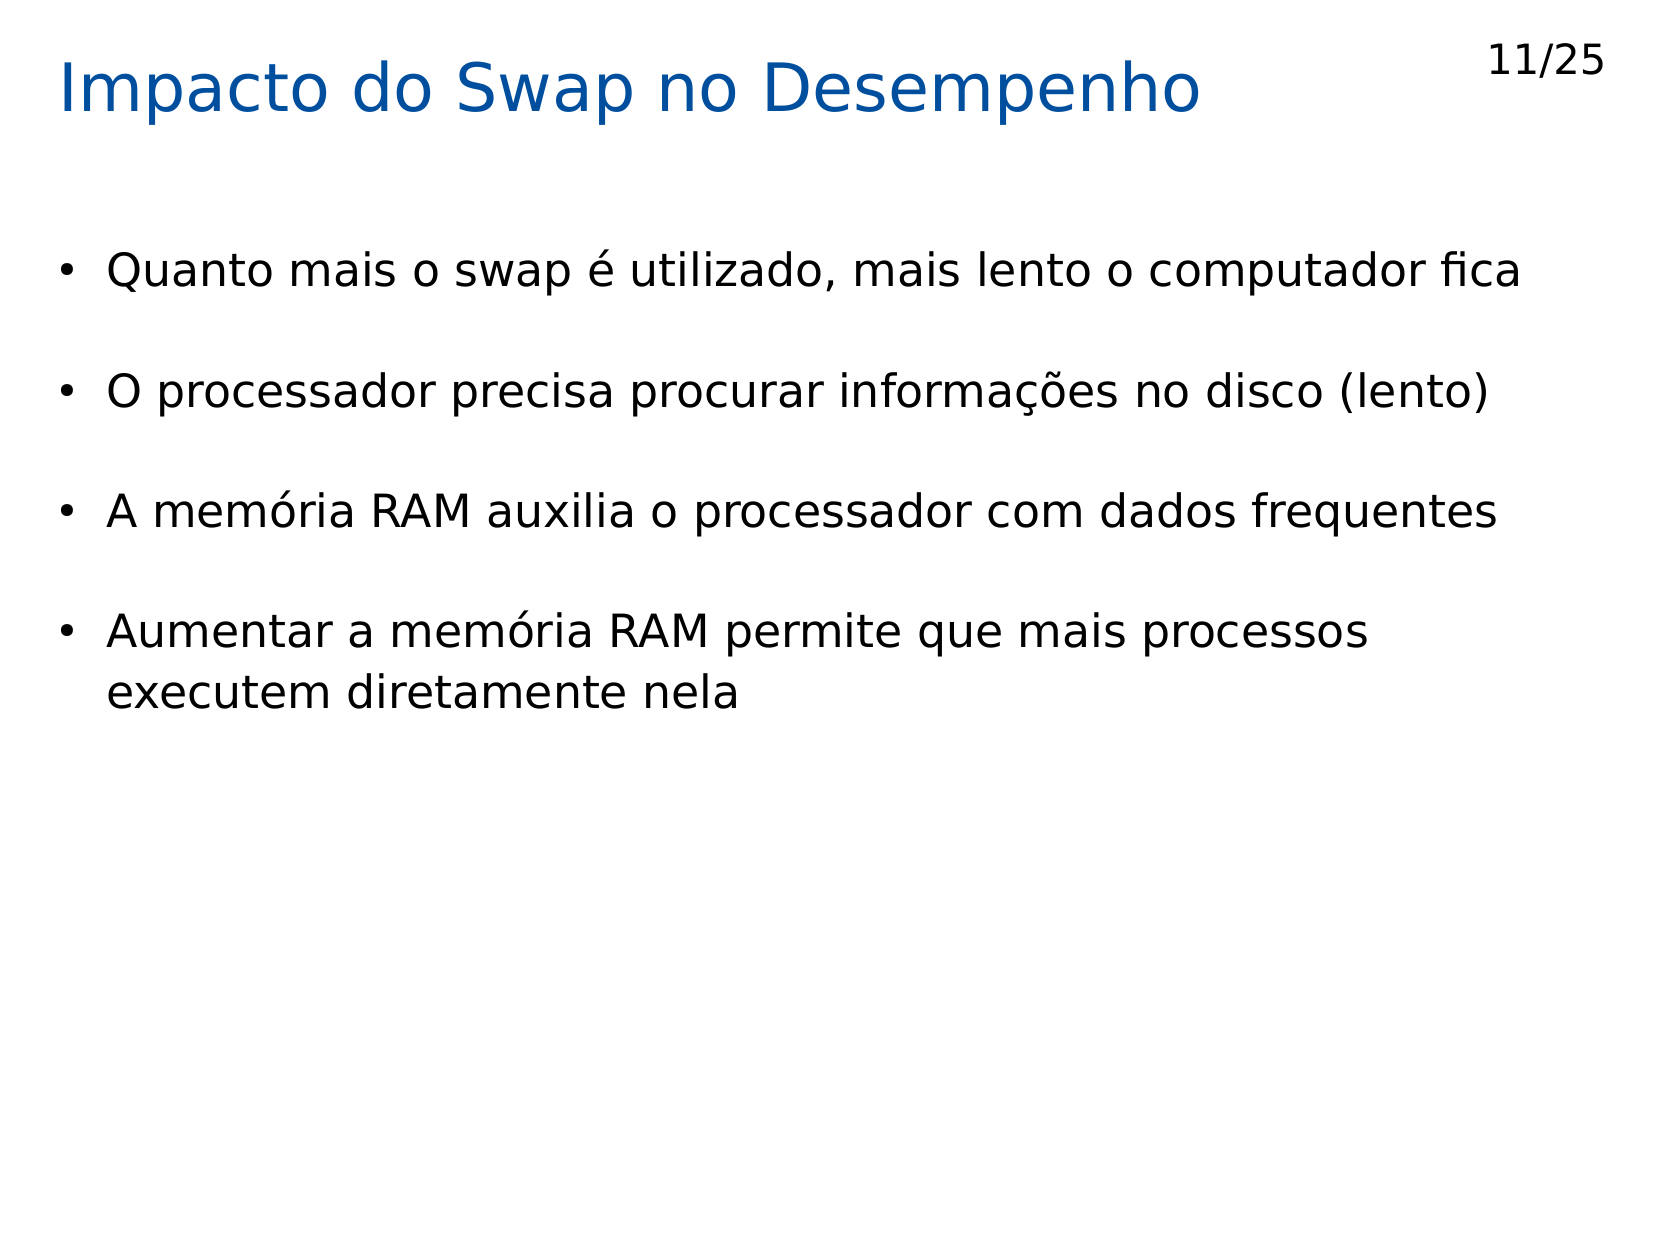

# Impacto do Swap no Desempenho
11
Quanto mais o swap é utilizado, mais lento o computador fica
O processador precisa procurar informações no disco (lento)
A memória RAM auxilia o processador com dados frequentes
Aumentar a memória RAM permite que mais processos executem diretamente nela